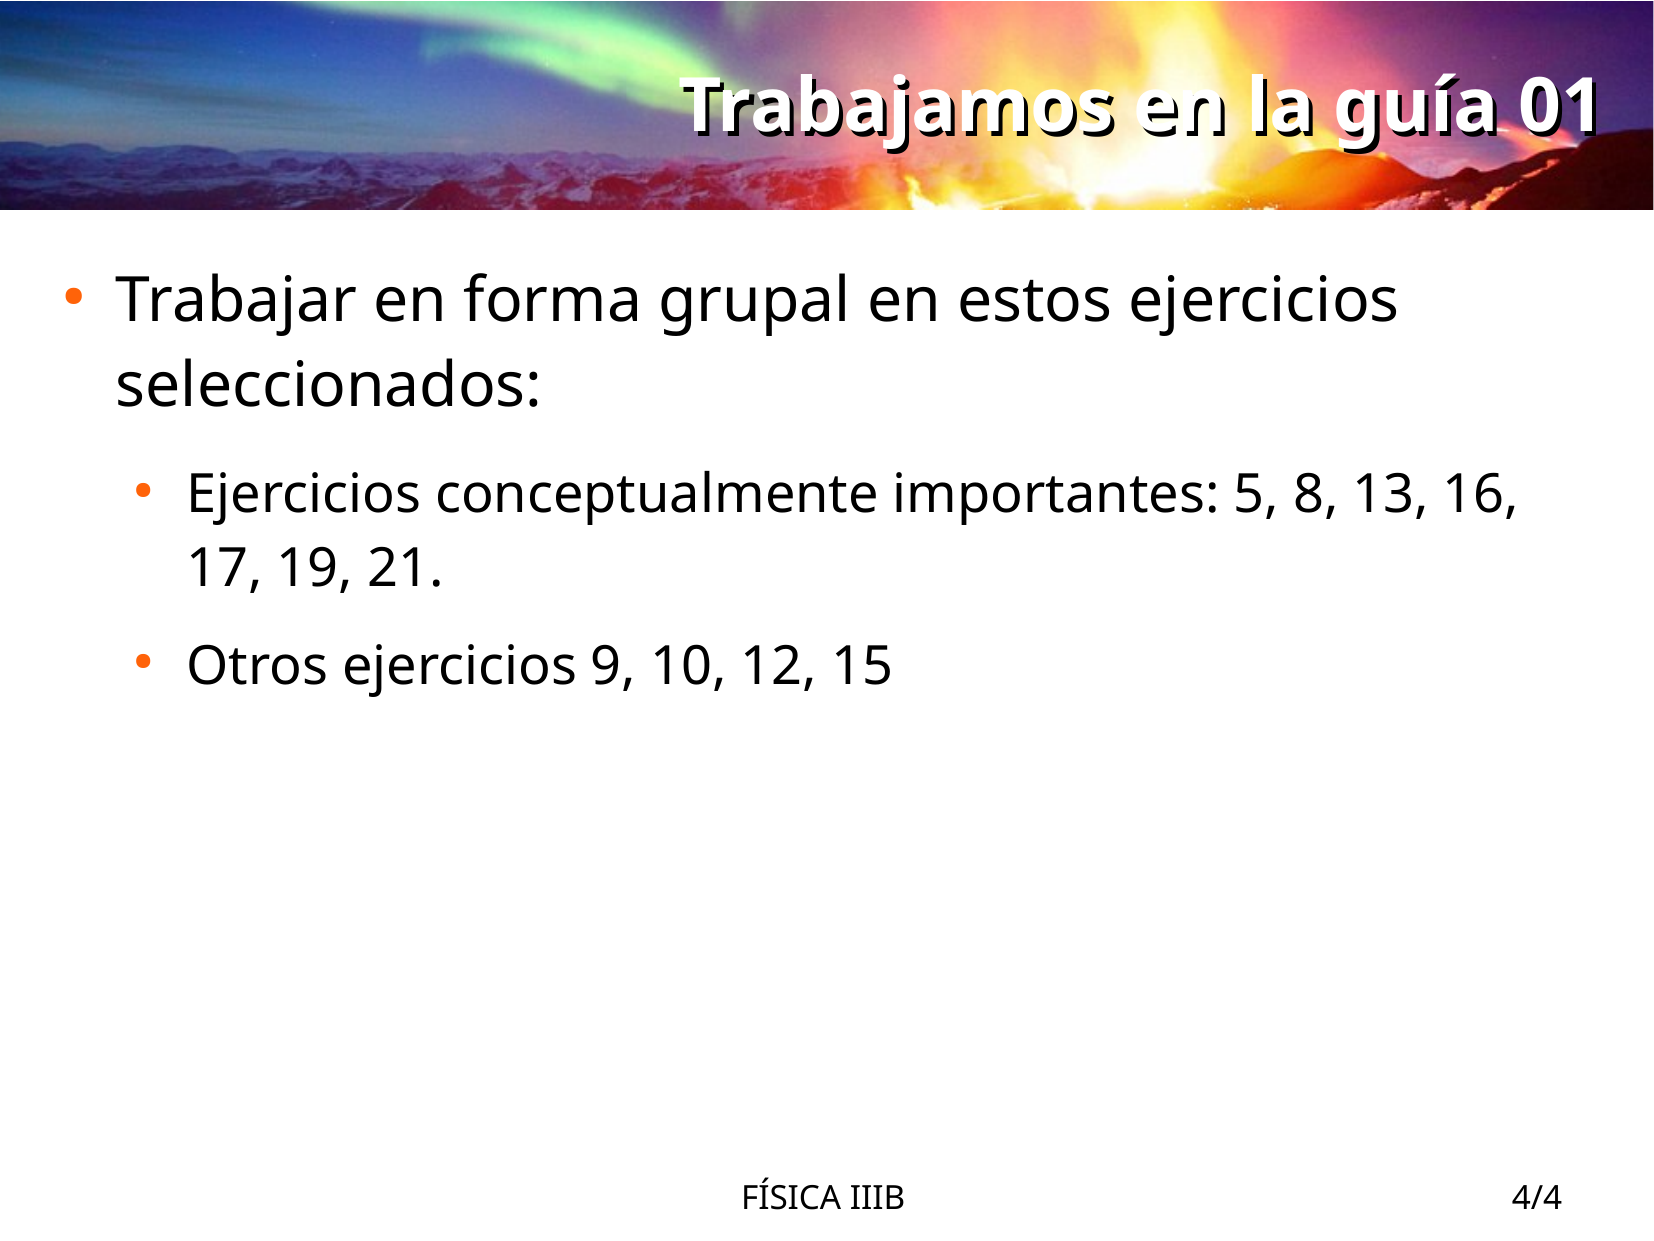

# Trabajamos en la guía 01
Trabajar en forma grupal en estos ejercicios seleccionados:
Ejercicios conceptualmente importantes: 5, 8, 13, 16, 17, 19, 21.
Otros ejercicios 9, 10, 12, 15
FÍSICA IIIB
4